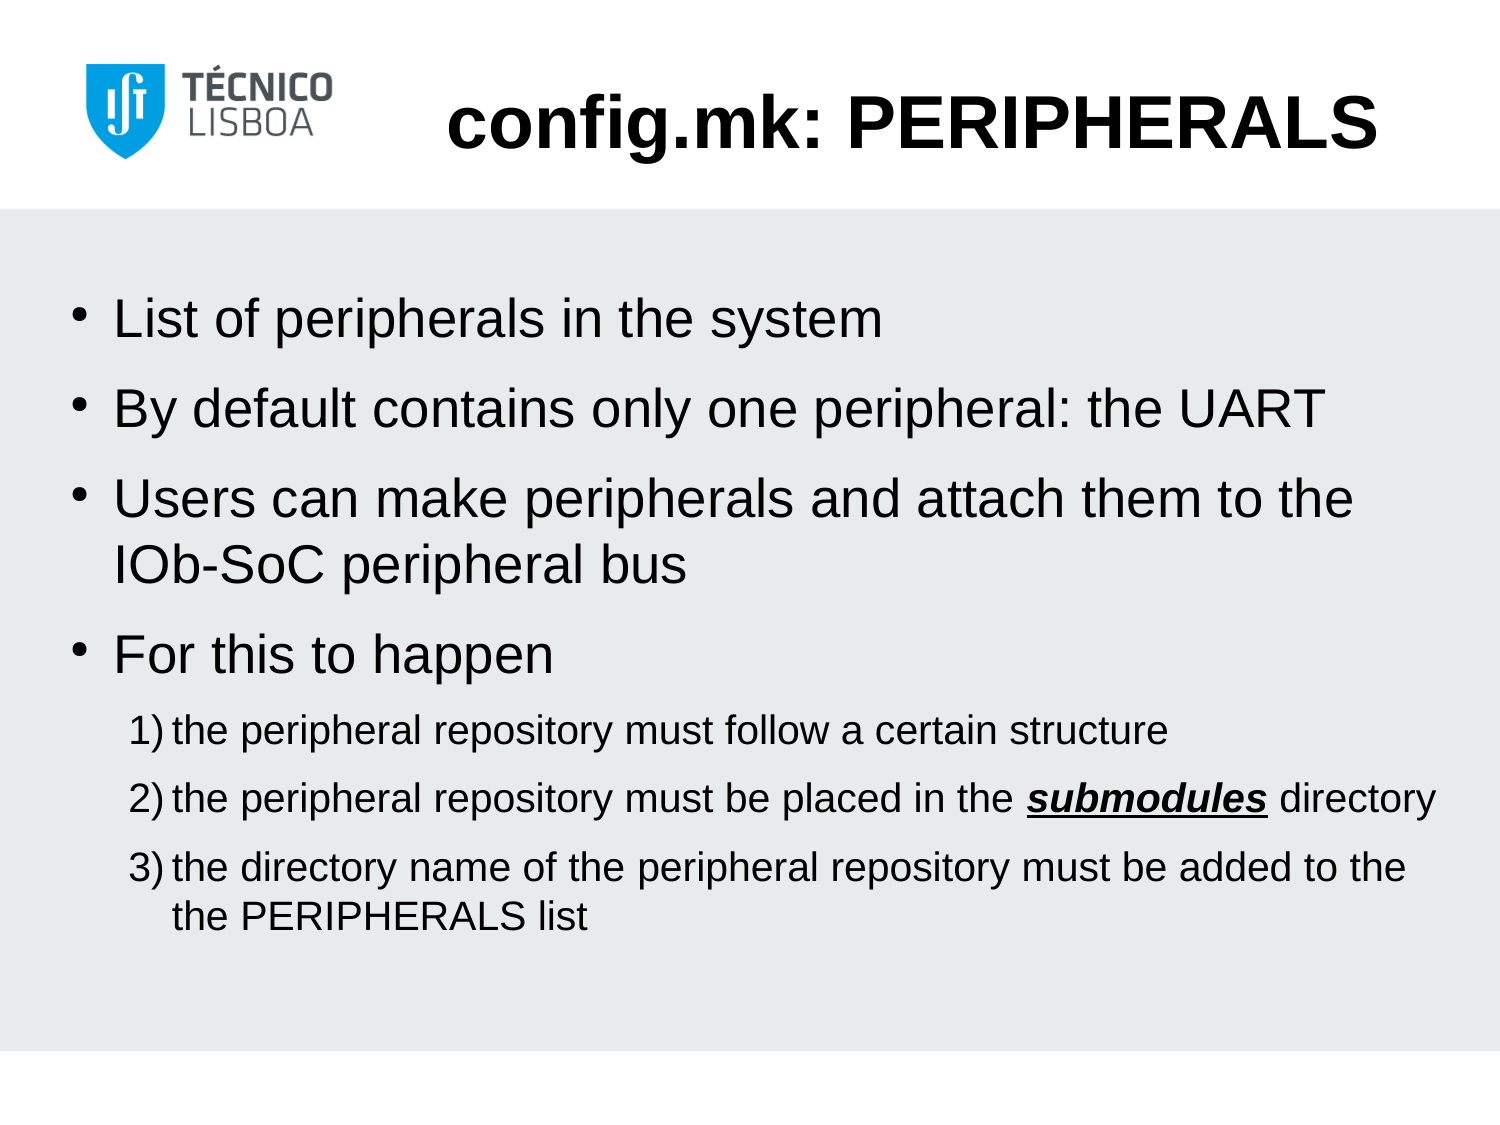

# config.mk: PERIPHERALS
List of peripherals in the system
By default contains only one peripheral: the UART
Users can make peripherals and attach them to the IOb-SoC peripheral bus
For this to happen
the peripheral repository must follow a certain structure
the peripheral repository must be placed in the submodules directory
the directory name of the peripheral repository must be added to the the PERIPHERALS list